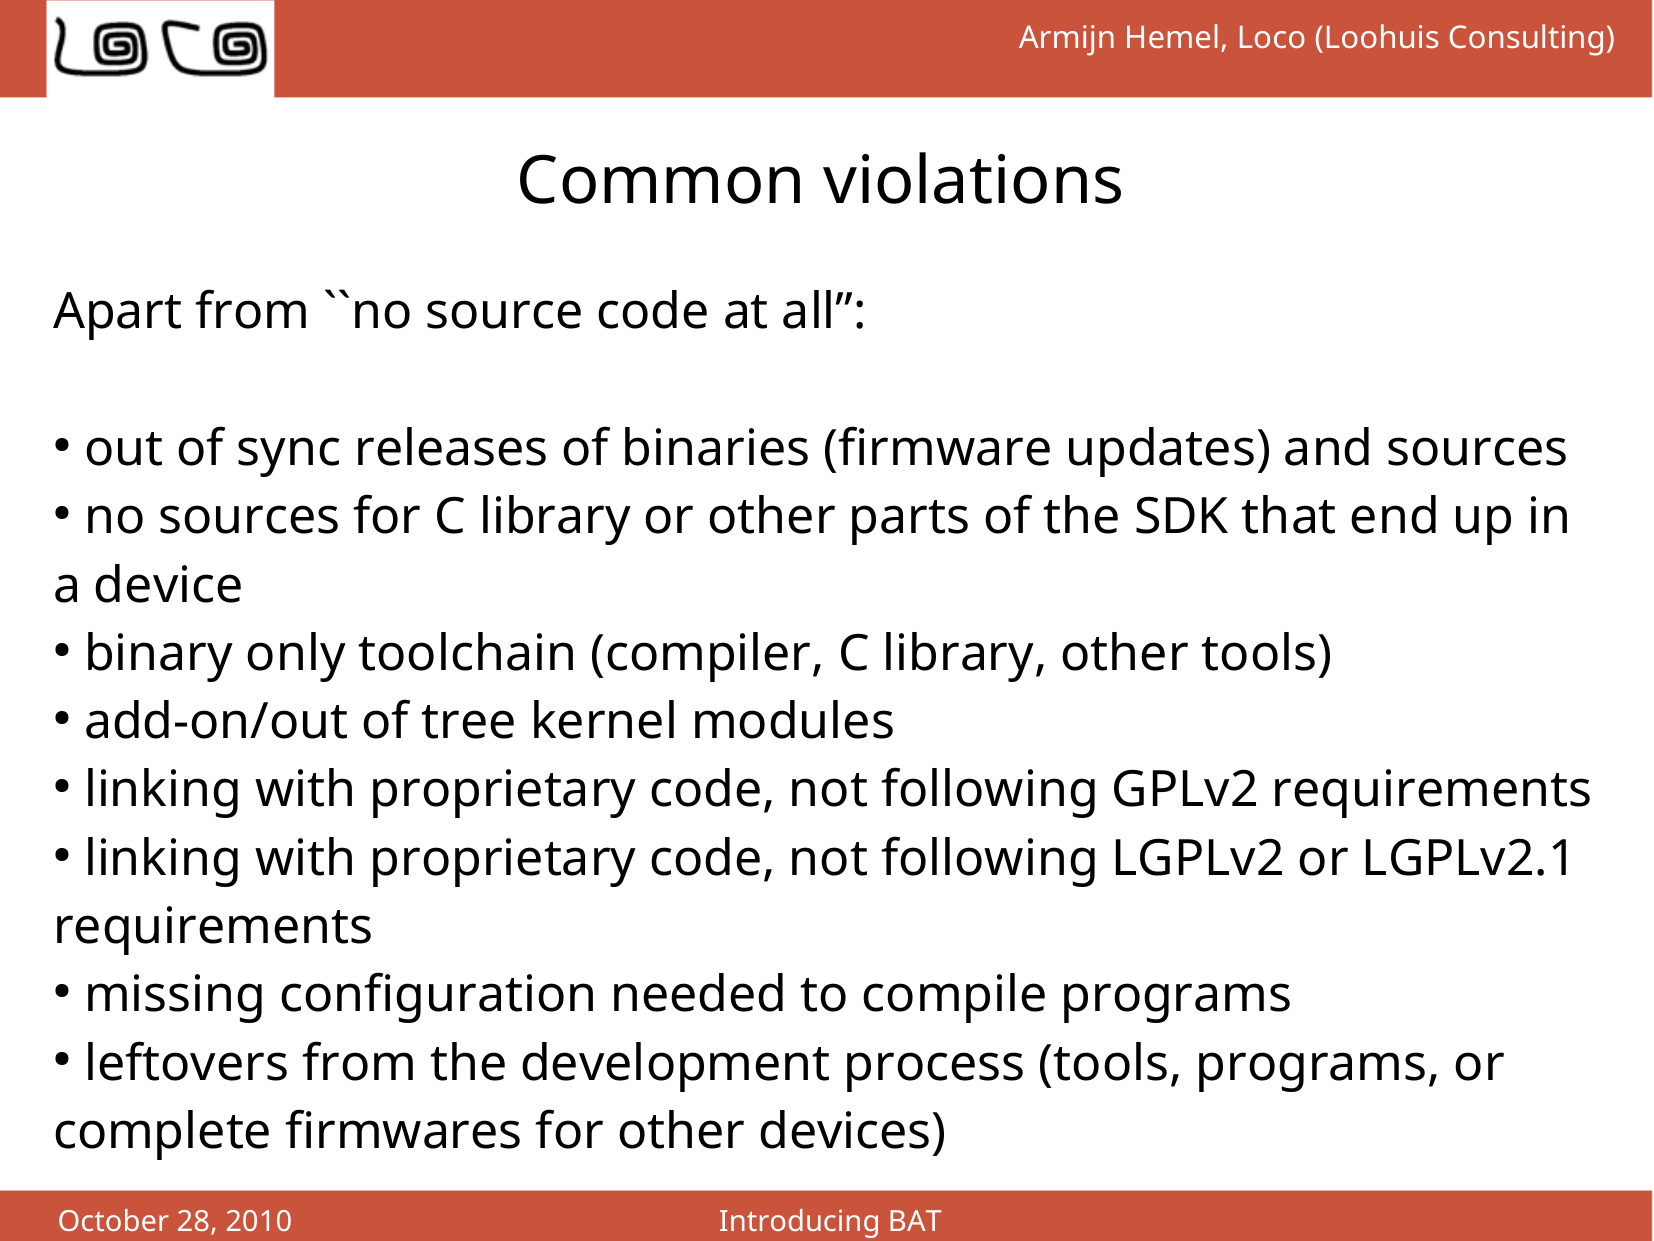

# Common violations
Apart from ``no source code at all’’:
 out of sync releases of binaries (firmware updates) and sources
 no sources for C library or other parts of the SDK that end up in a device
 binary only toolchain (compiler, C library, other tools)
 add-on/out of tree kernel modules
 linking with proprietary code, not following GPLv2 requirements
 linking with proprietary code, not following LGPLv2 or LGPLv2.1 requirements
 missing configuration needed to compile programs
 leftovers from the development process (tools, programs, or complete firmwares for other devices)
Comet: practical solution or crutch?